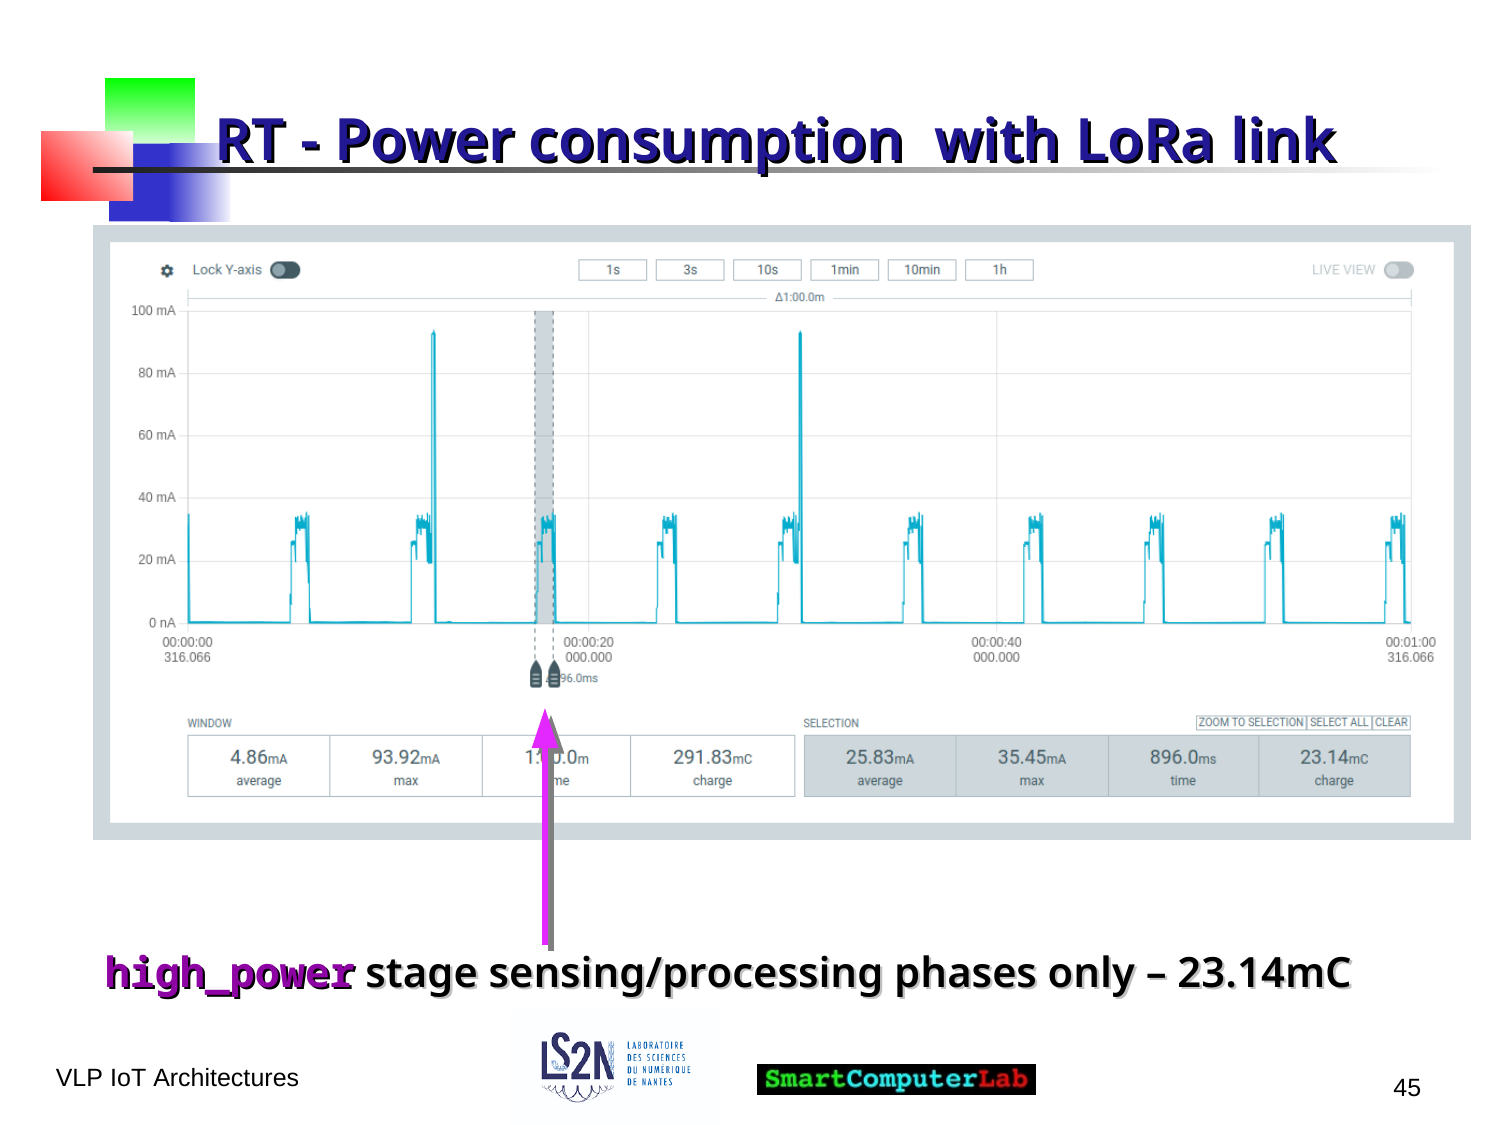

# RT - Power consumption with LoRa link
high_power stage sensing/processing phases only – 23.14mC
45